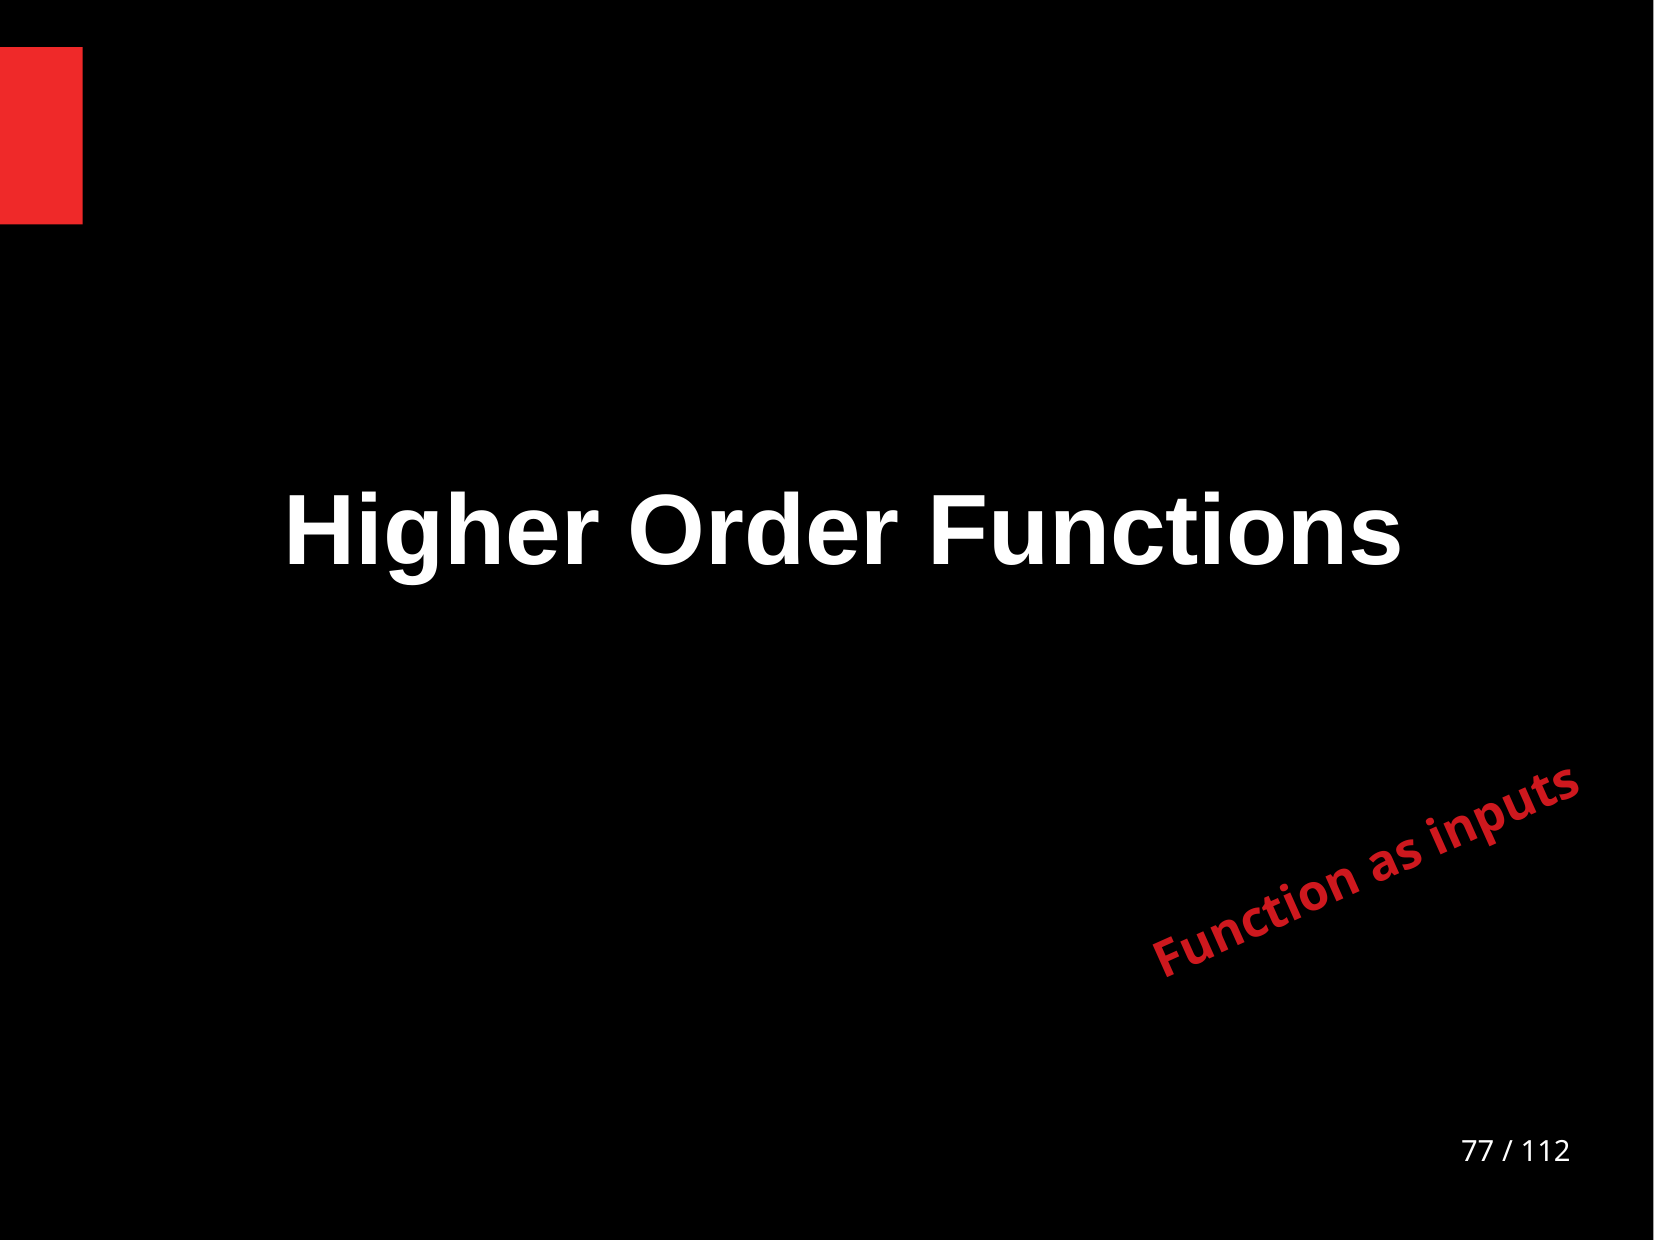

# Higher Order Functions
Function as inputs
77